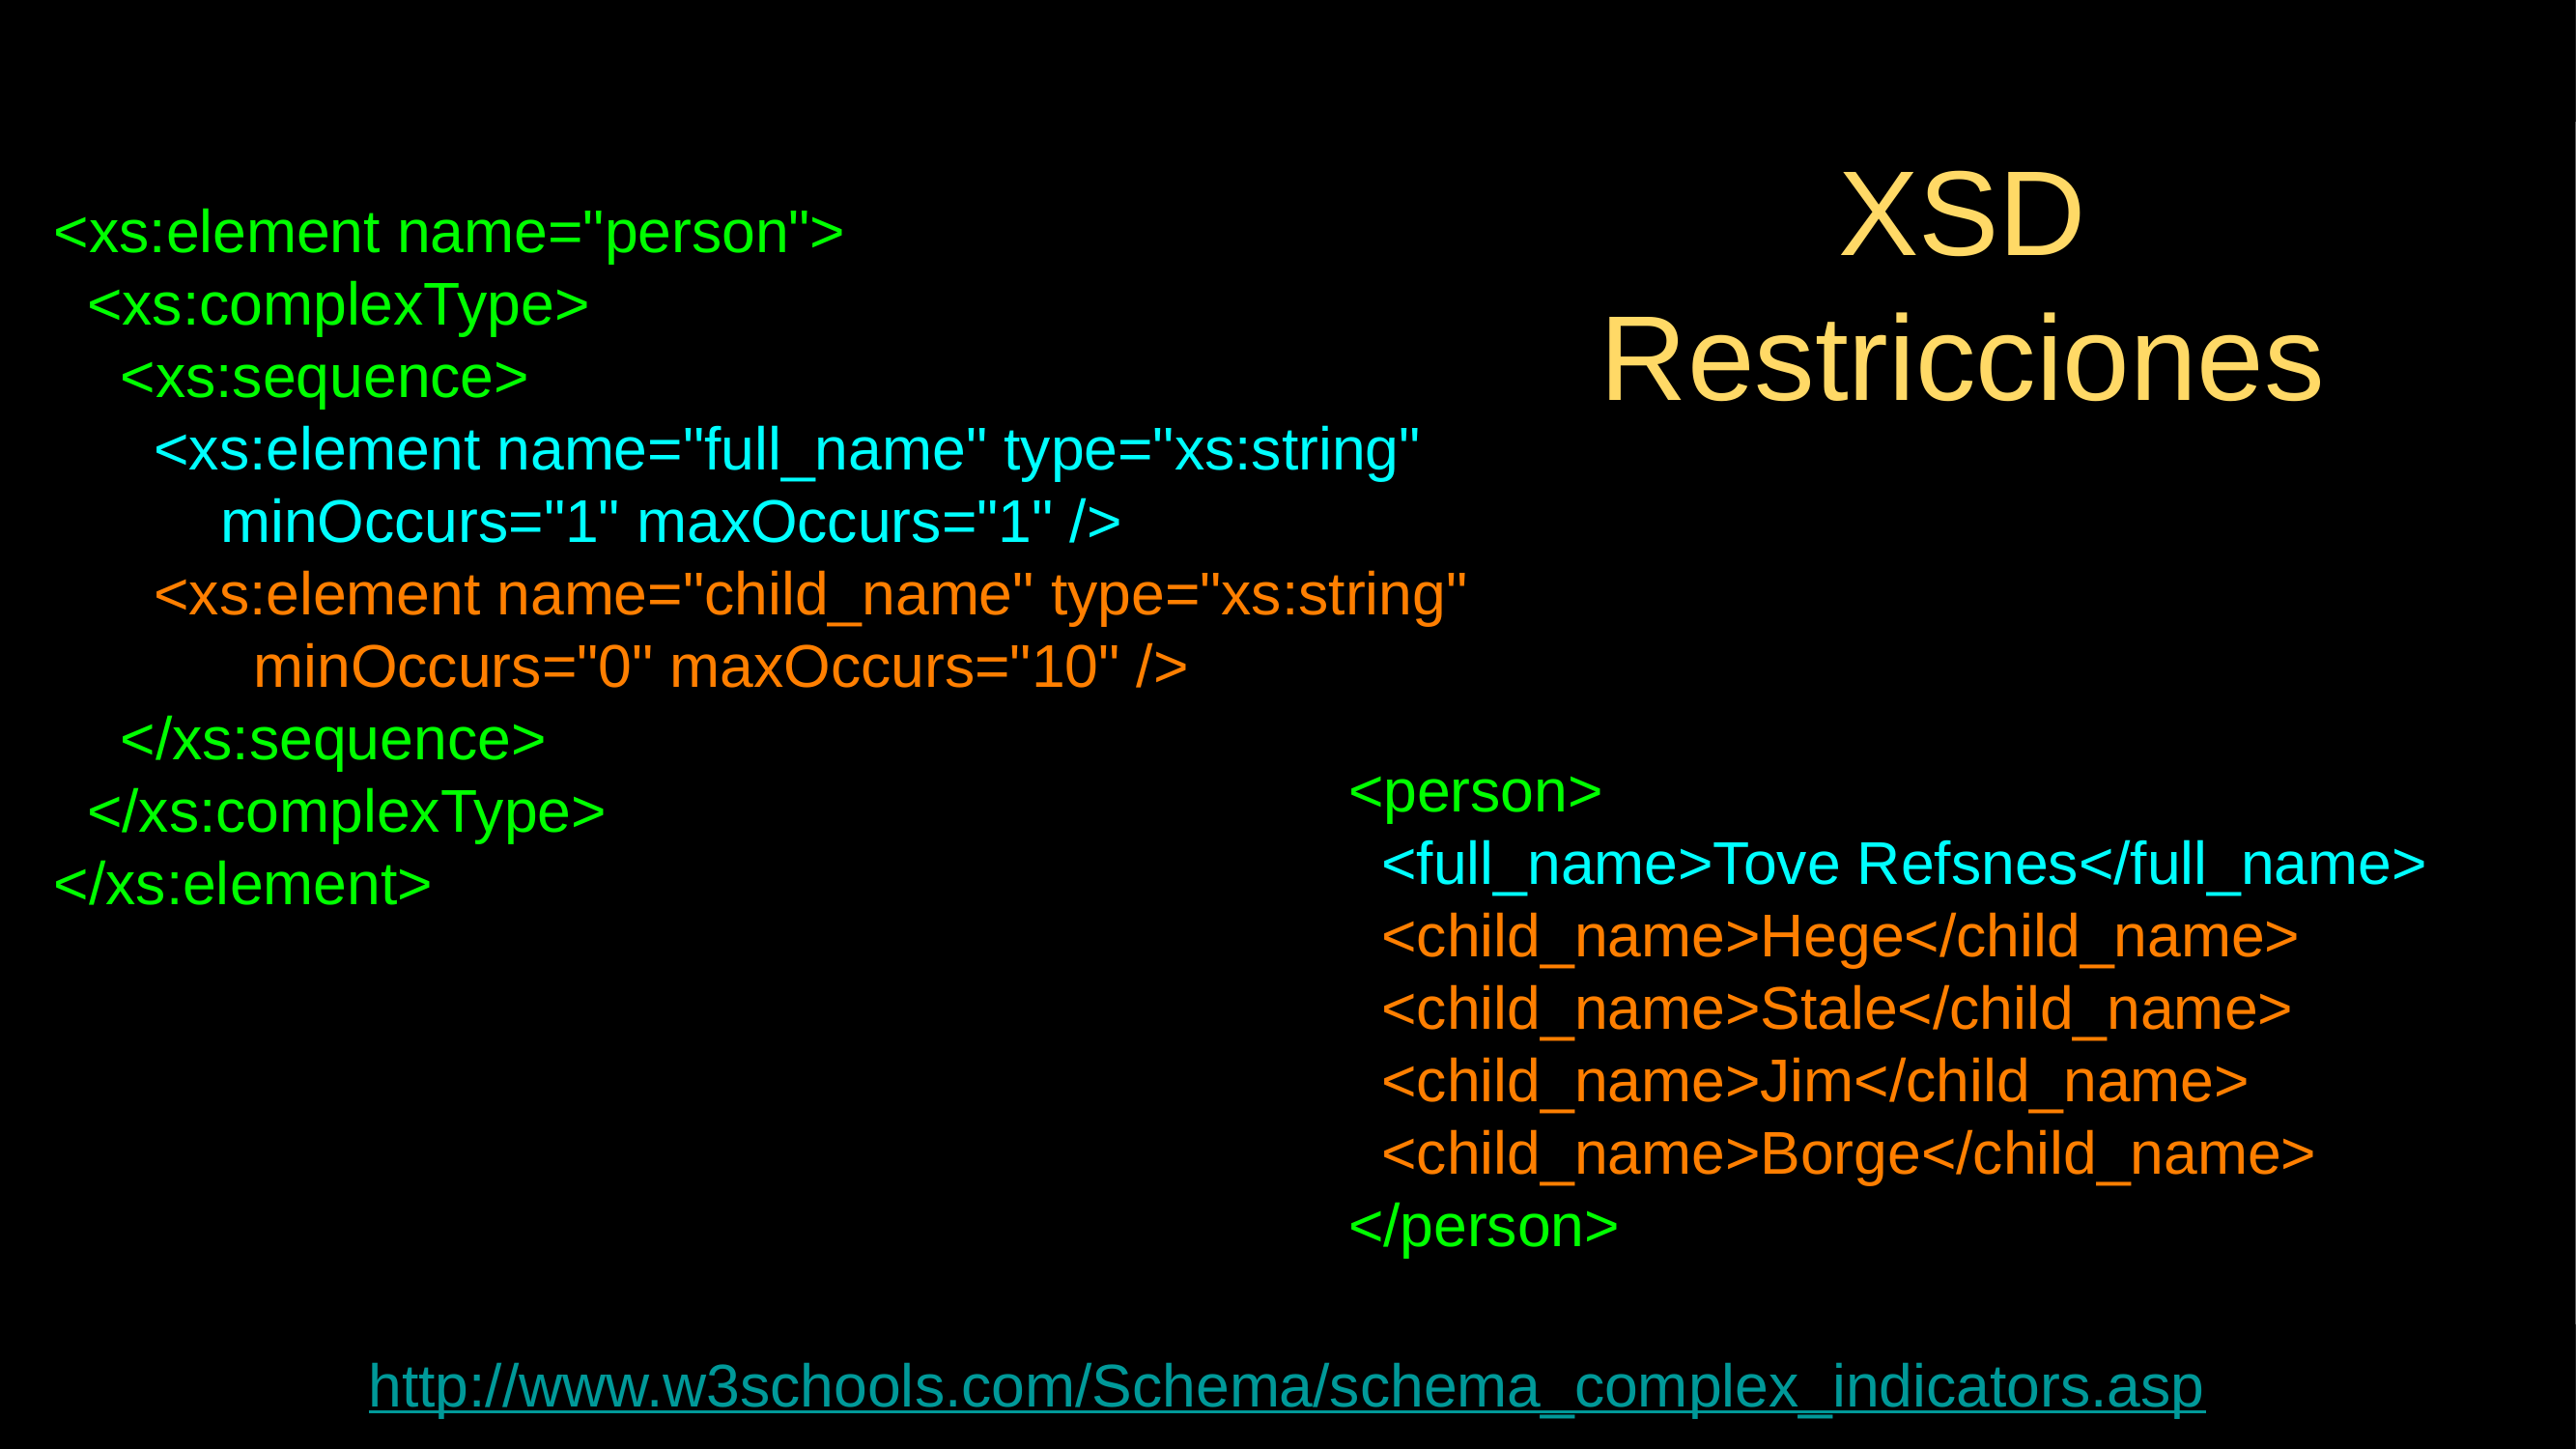

# XSD Restricciones
<xs:element name="person">
 <xs:complexType>
 <xs:sequence>
 <xs:element name="full_name" type="xs:string"
 minOccurs="1" maxOccurs="1" />
 <xs:element name="child_name" type="xs:string"
 minOccurs="0" maxOccurs="10" />
 </xs:sequence>
 </xs:complexType>
</xs:element>
<person>
 <full_name>Tove Refsnes</full_name>
 <child_name>Hege</child_name>
 <child_name>Stale</child_name>
 <child_name>Jim</child_name>
 <child_name>Borge</child_name>
</person>
http://www.w3schools.com/Schema/schema_complex_indicators.asp